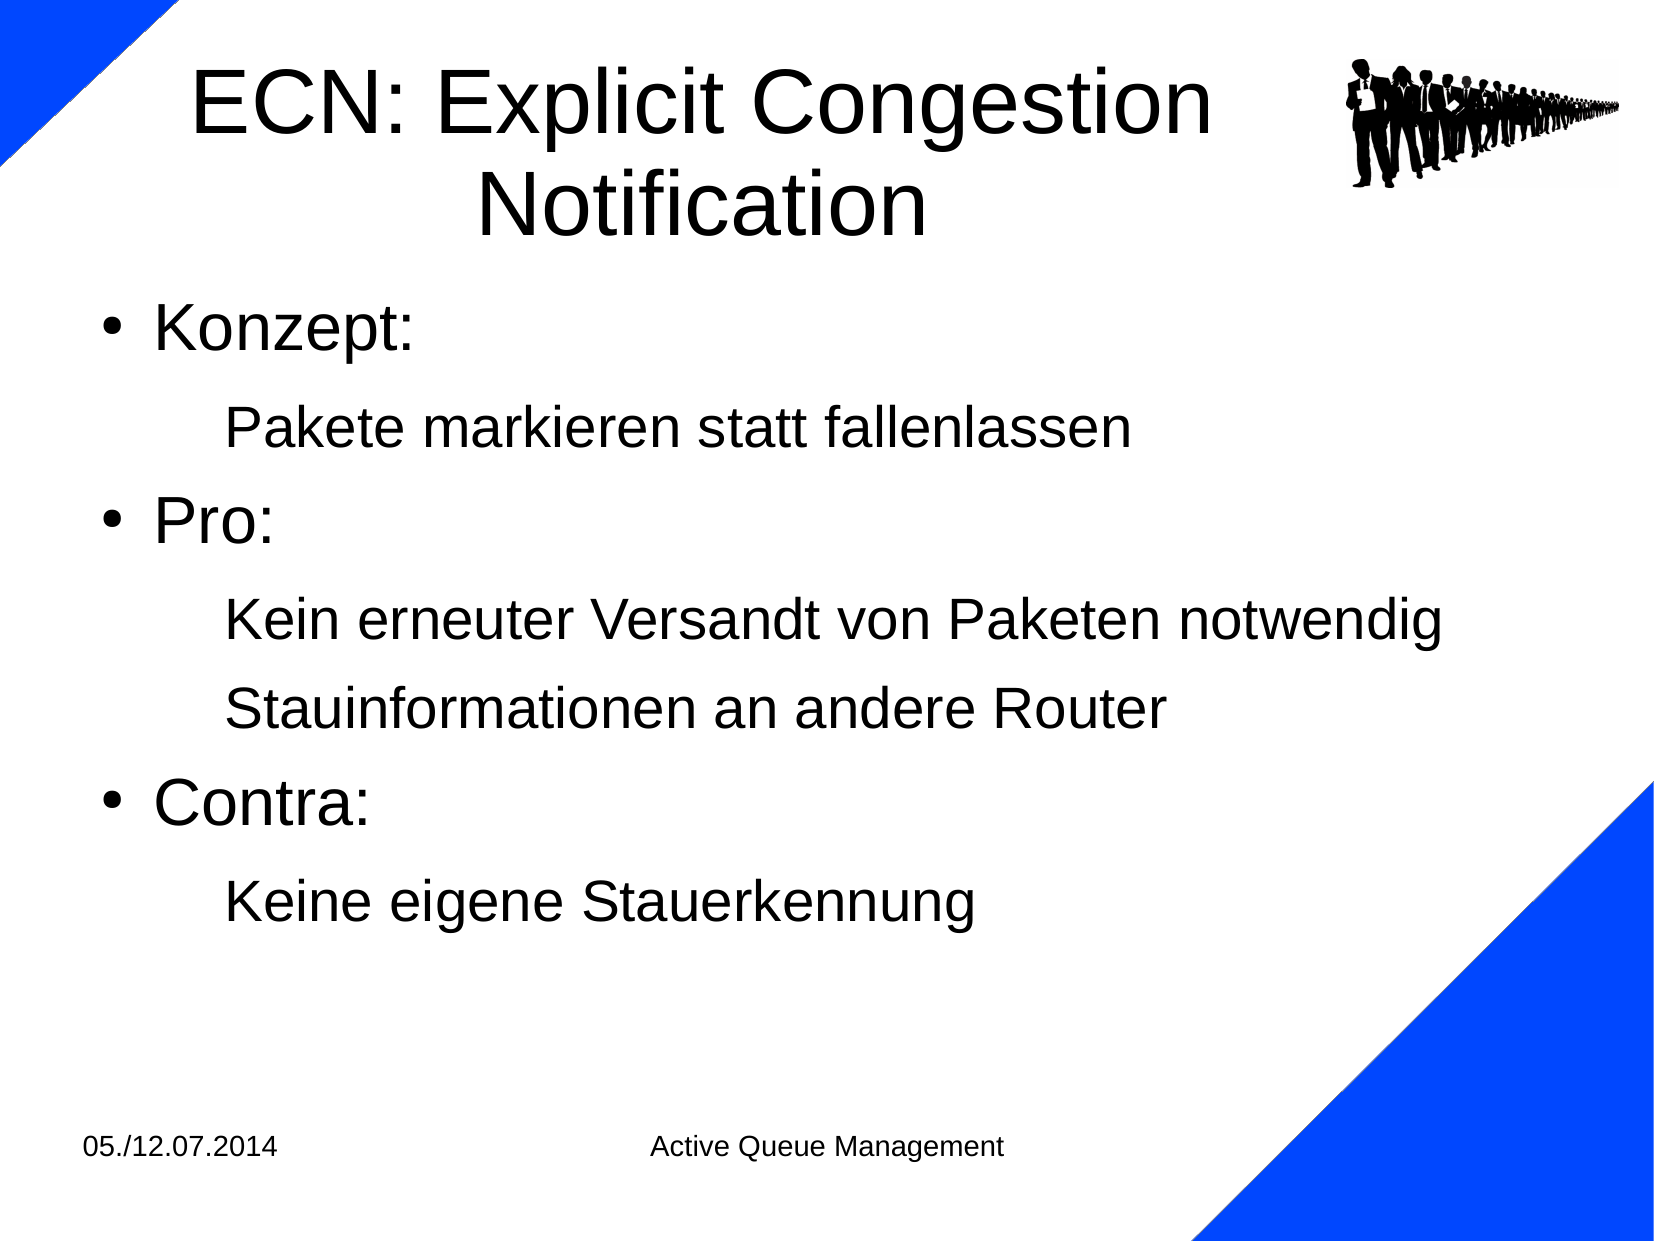

# ECN: Explicit Congestion Notification
Konzept:
Pakete markieren statt fallenlassen
Pro:
Kein erneuter Versandt von Paketen notwendig
Stauinformationen an andere Router
Contra:
Keine eigene Stauerkennung
05.07.2014/12.07.2014
Active Queue Management